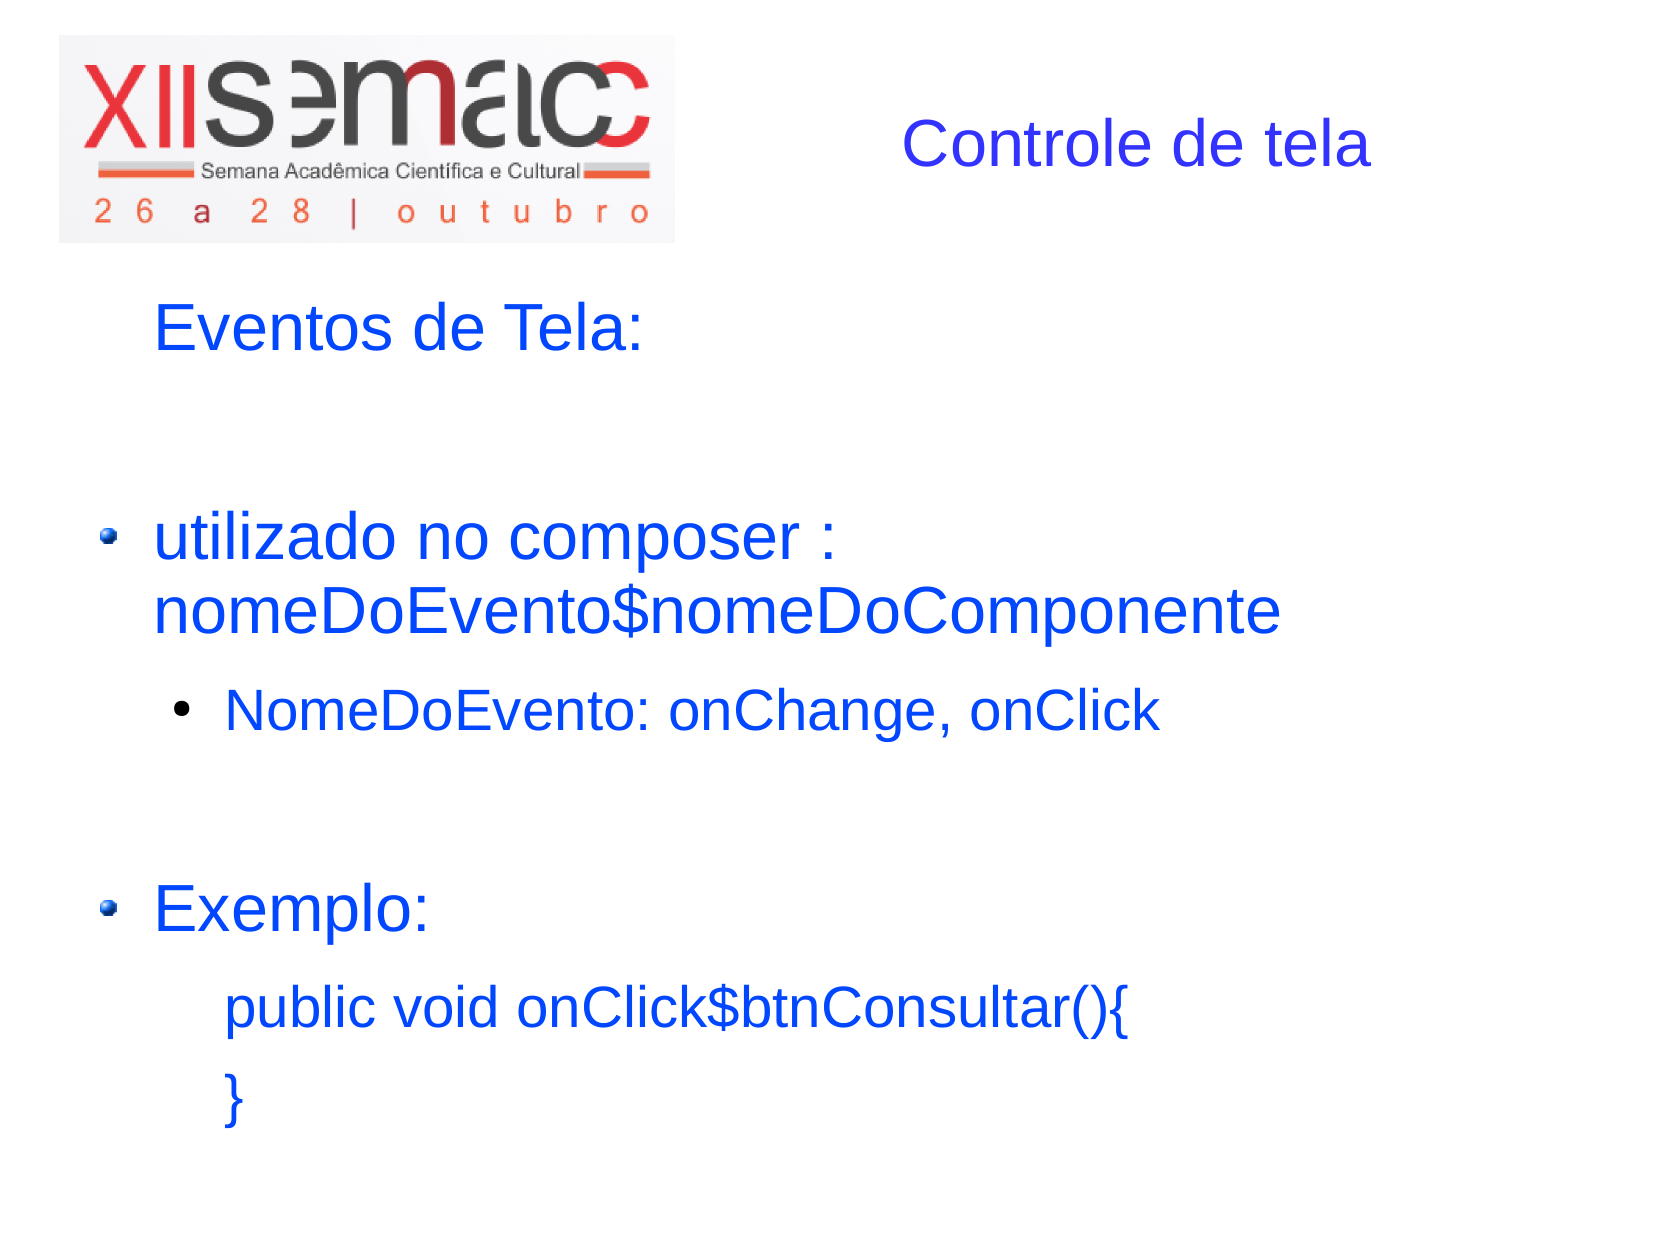

# Controle de tela
Eventos de Tela:
utilizado no composer : nomeDoEvento$nomeDoComponente
NomeDoEvento: onChange, onClick
Exemplo:
public void onClick$btnConsultar(){
}